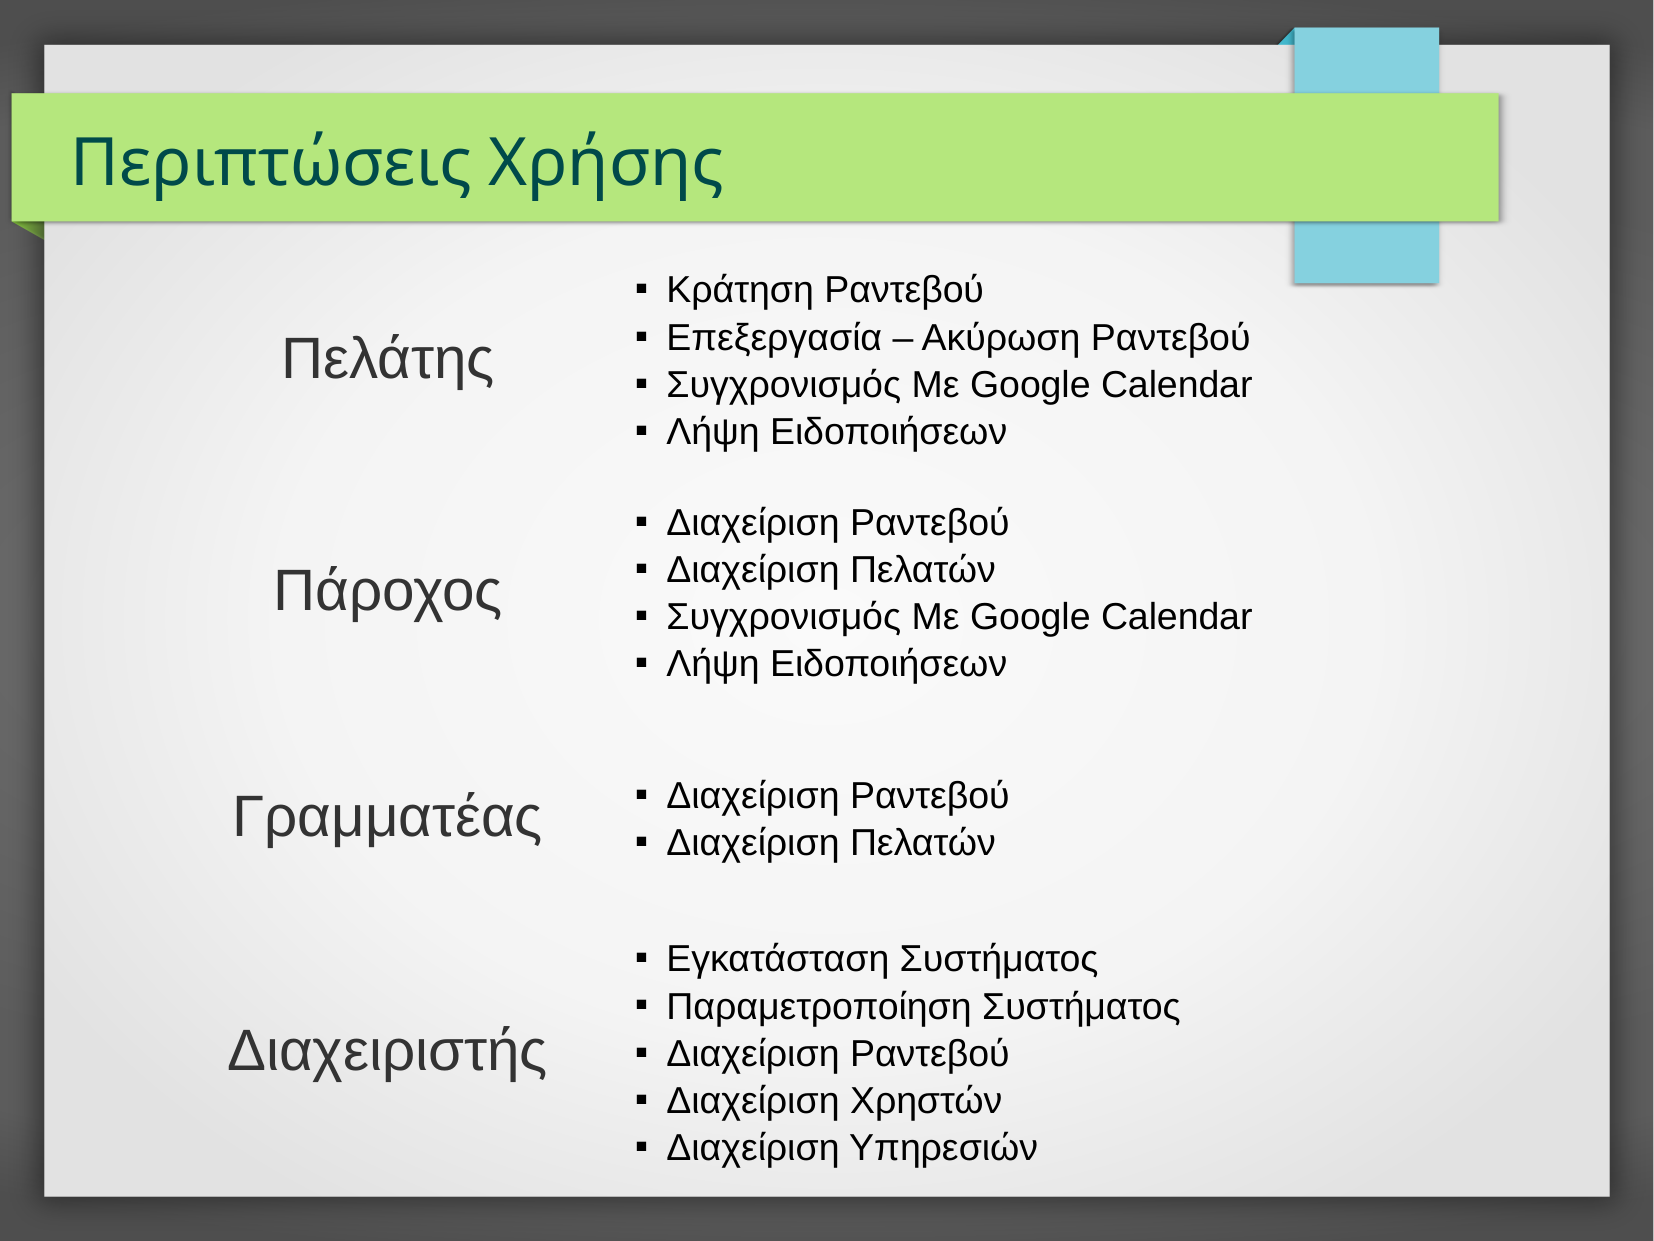

# Περιπτώσεις Χρήσης
| Πελάτης | Κράτηση Ραντεβού Επεξεργασία – Ακύρωση Ραντεβού Συγχρονισμός Με Google Calendar Λήψη Ειδοποιήσεων |
| --- | --- |
| Πάροχος | Διαχείριση Ραντεβού Διαχείριση Πελατών Συγχρονισμός Με Google Calendar Λήψη Ειδοποιήσεων |
| Γραμματέας | Διαχείριση Ραντεβού Διαχείριση Πελατών |
| Διαχειριστής | Εγκατάσταση Συστήματος Παραμετροποίηση Συστήματος Διαχείριση Ραντεβού Διαχείριση Χρηστών Διαχείριση Υπηρεσιών |